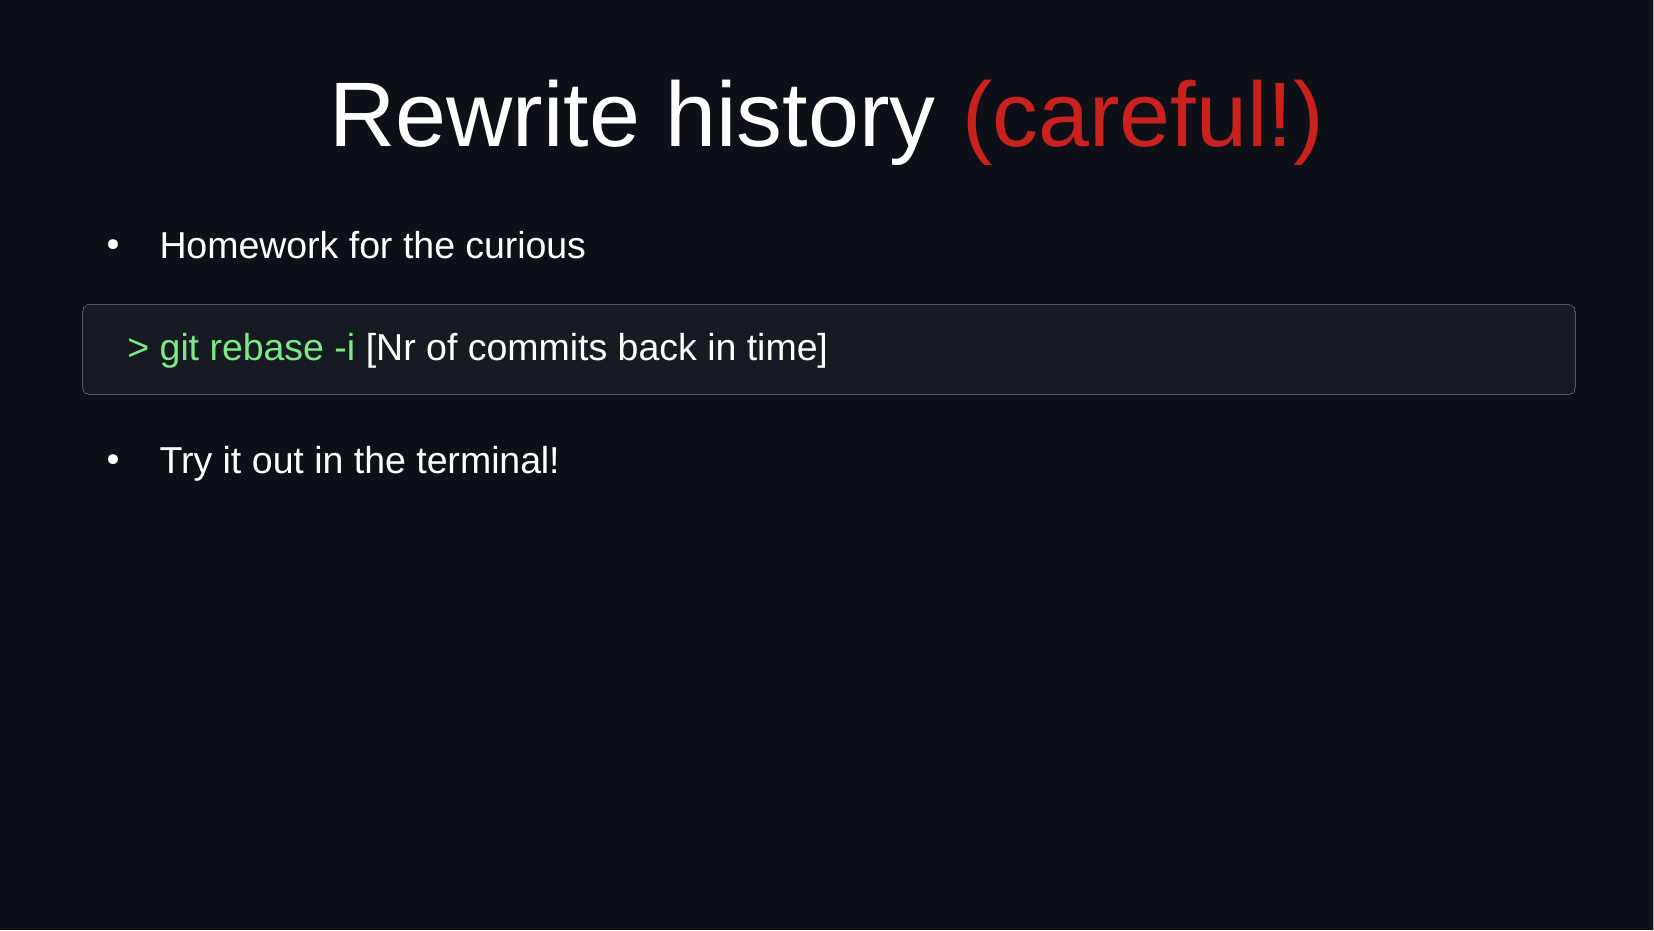

# Rewrite history (careful!)
Homework for the curious
Try it out in the terminal!
> git rebase -i [Nr of commits back in time]